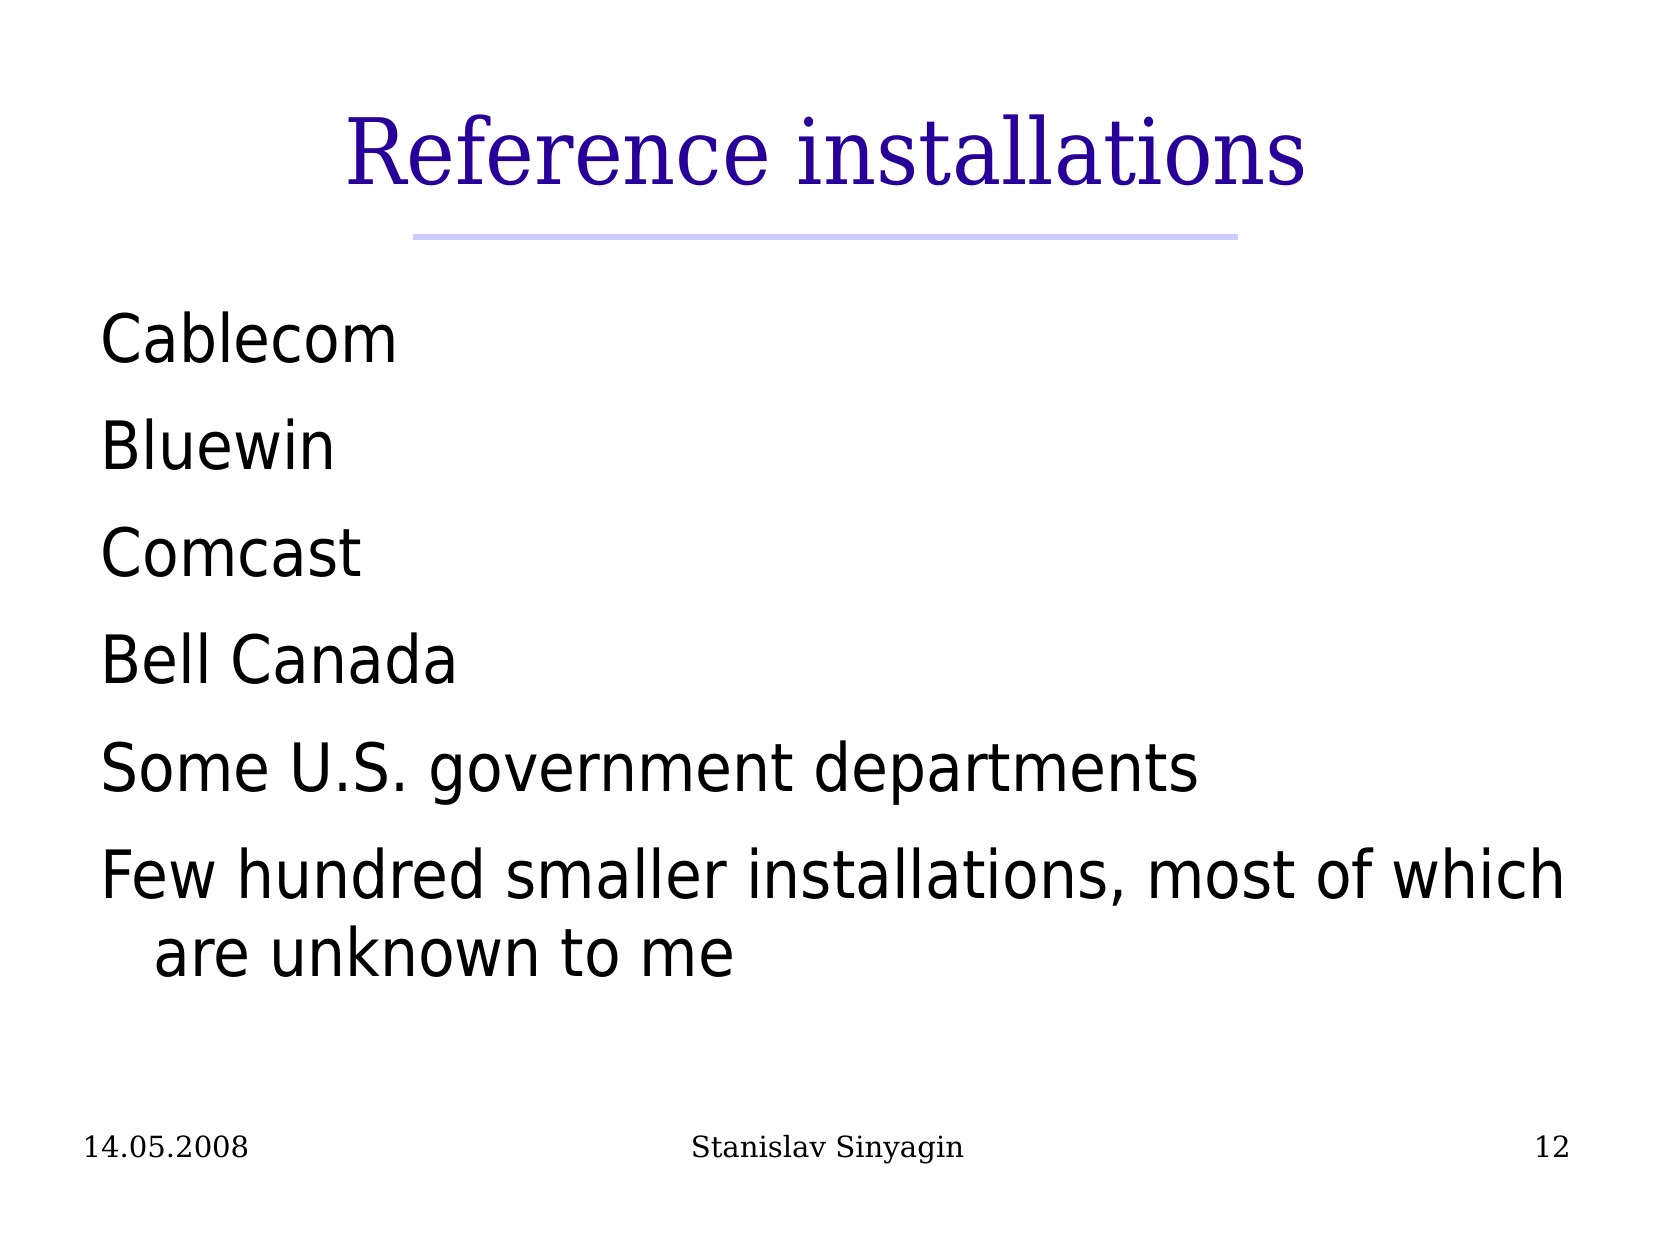

# Reference installations
Cablecom
Bluewin
Comcast
Bell Canada
Some U.S. government departments
Few hundred smaller installations, most of which are unknown to me
14.05.2008
Stanislav Sinyagin
12